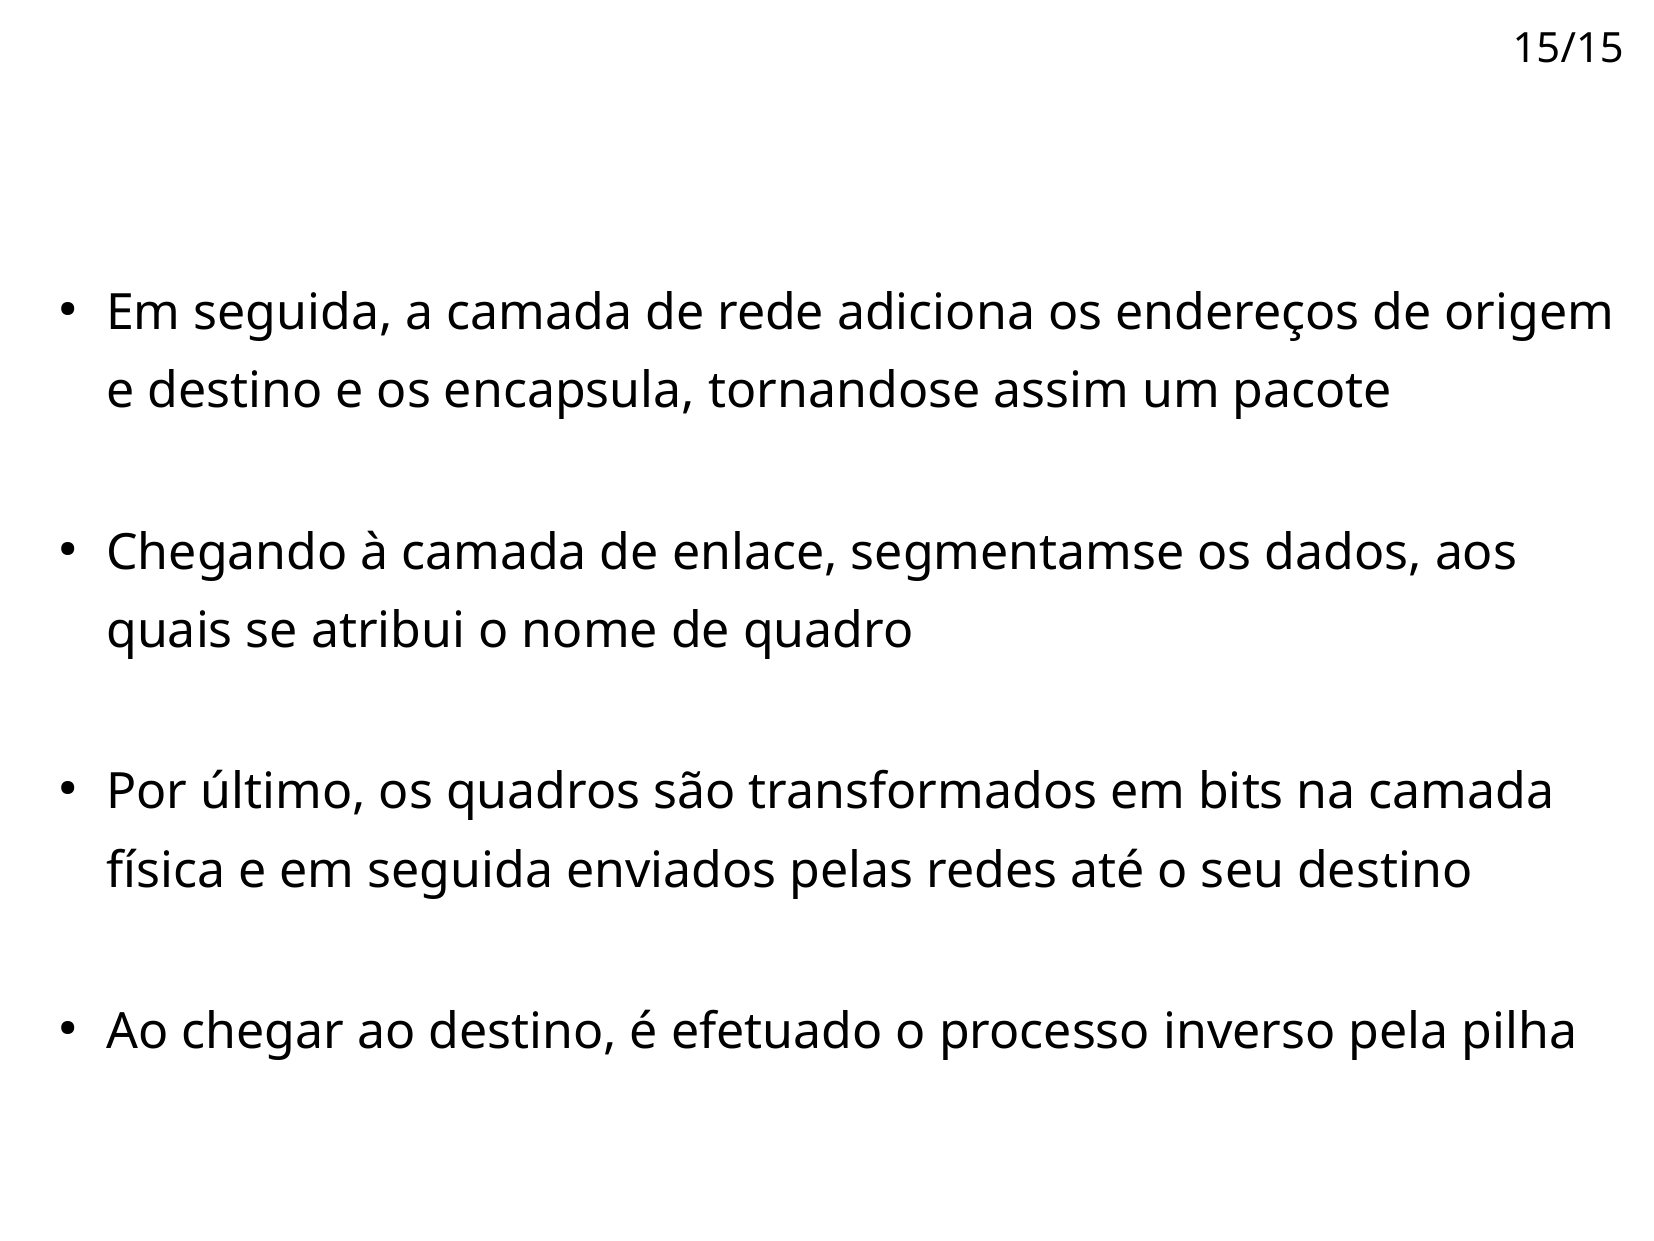

15
#
Em seguida, a camada de rede adiciona os endereços de origem e destino e os encapsula, tornandose assim um pacote
Chegando à camada de enlace, segmentamse os dados, aos quais se atribui o nome de quadro
Por último, os quadros são transformados em bits na camada física e em seguida enviados pelas redes até o seu destino
Ao chegar ao destino, é efetuado o processo inverso pela pilha